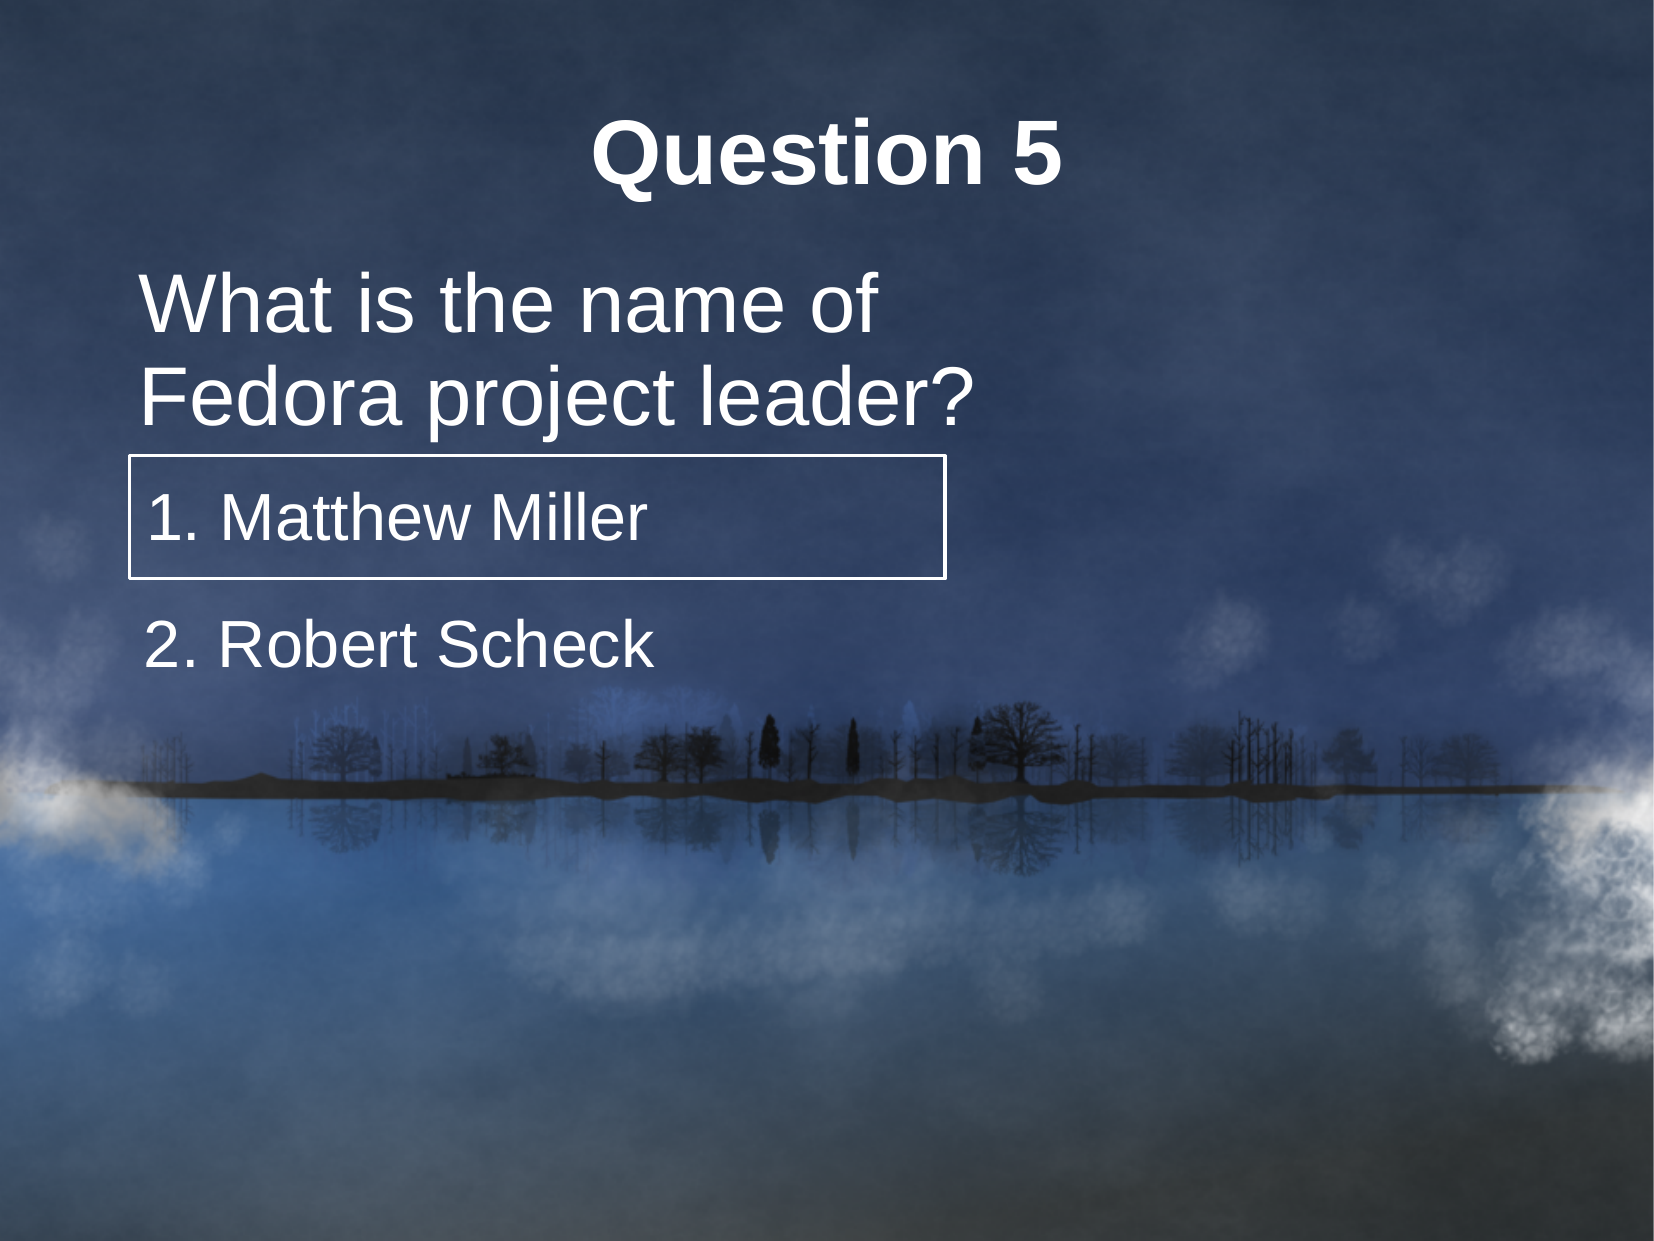

# Question 5
What is the name of
Fedora project leader?
1. Matthew Miller
2. Robert Scheck